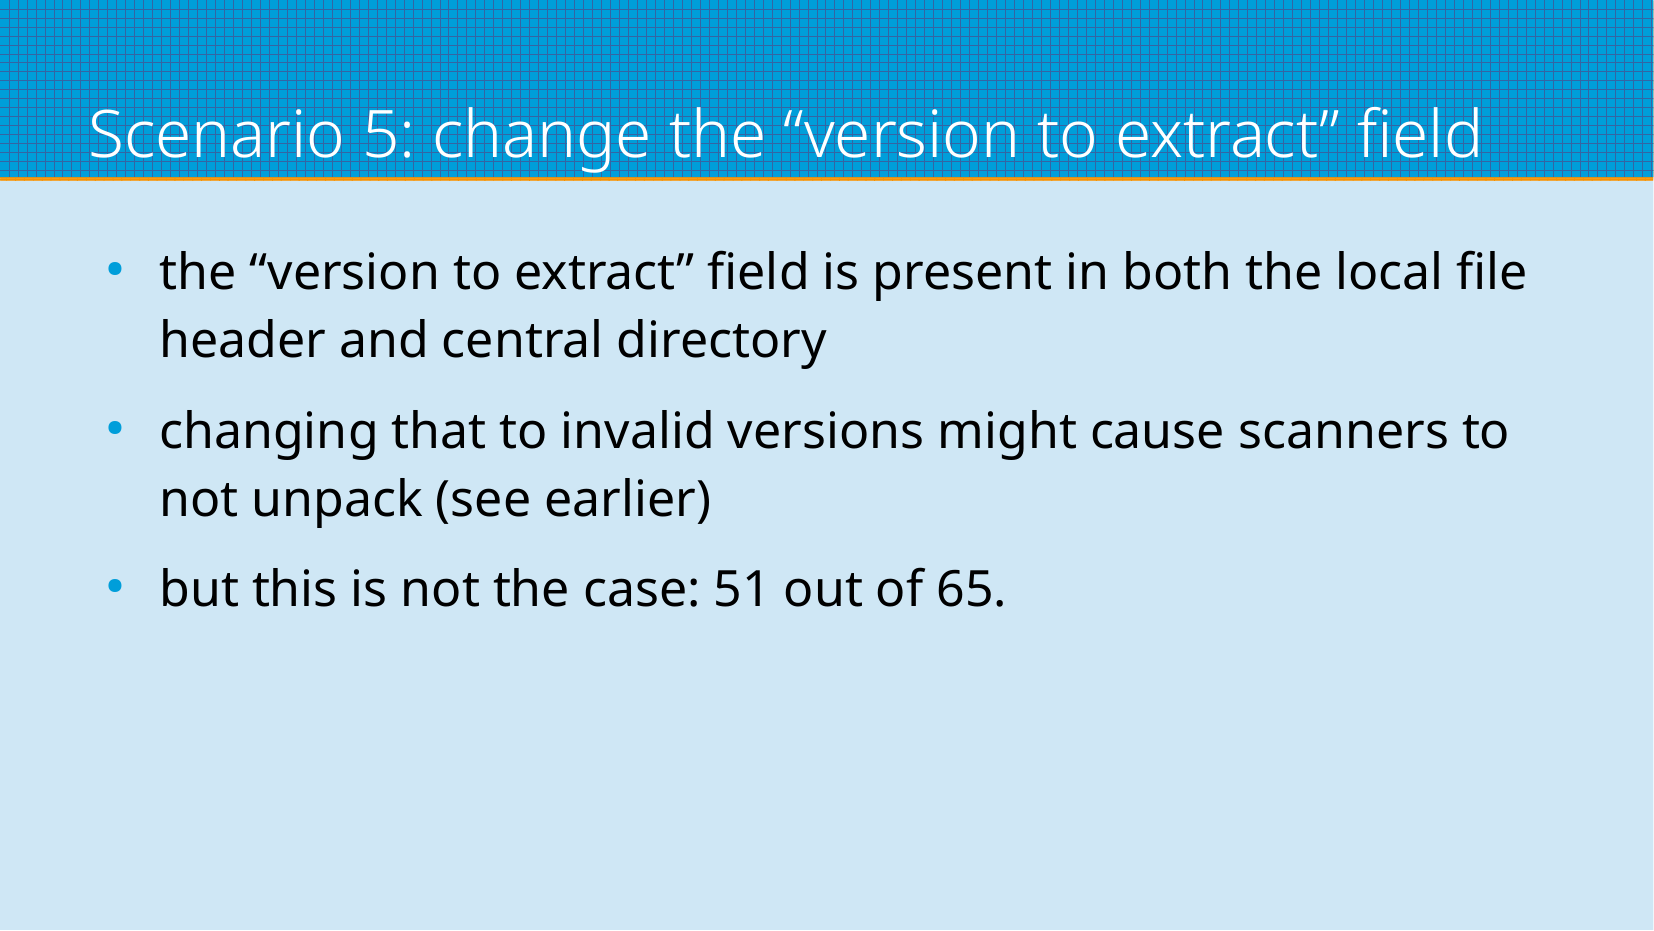

# Scenario 5: change the “version to extract” field
the “version to extract” field is present in both the local file header and central directory
changing that to invalid versions might cause scanners to not unpack (see earlier)
but this is not the case: 51 out of 65.